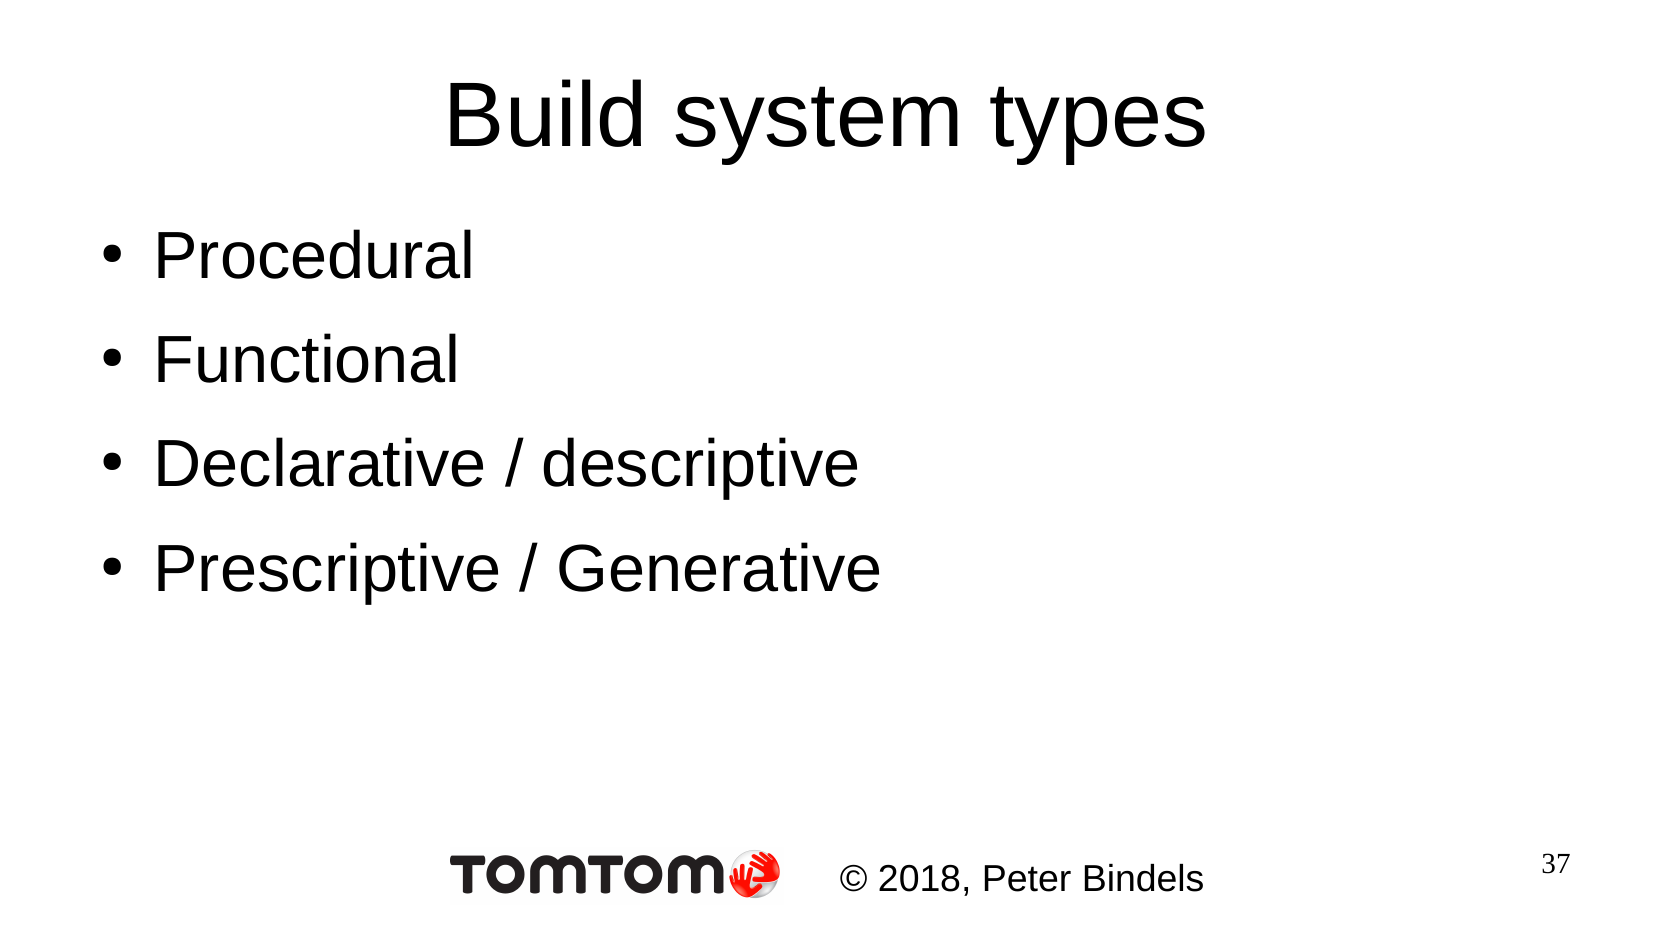

# Build system types
Procedural
Functional
Declarative / descriptive
Prescriptive / Generative
37